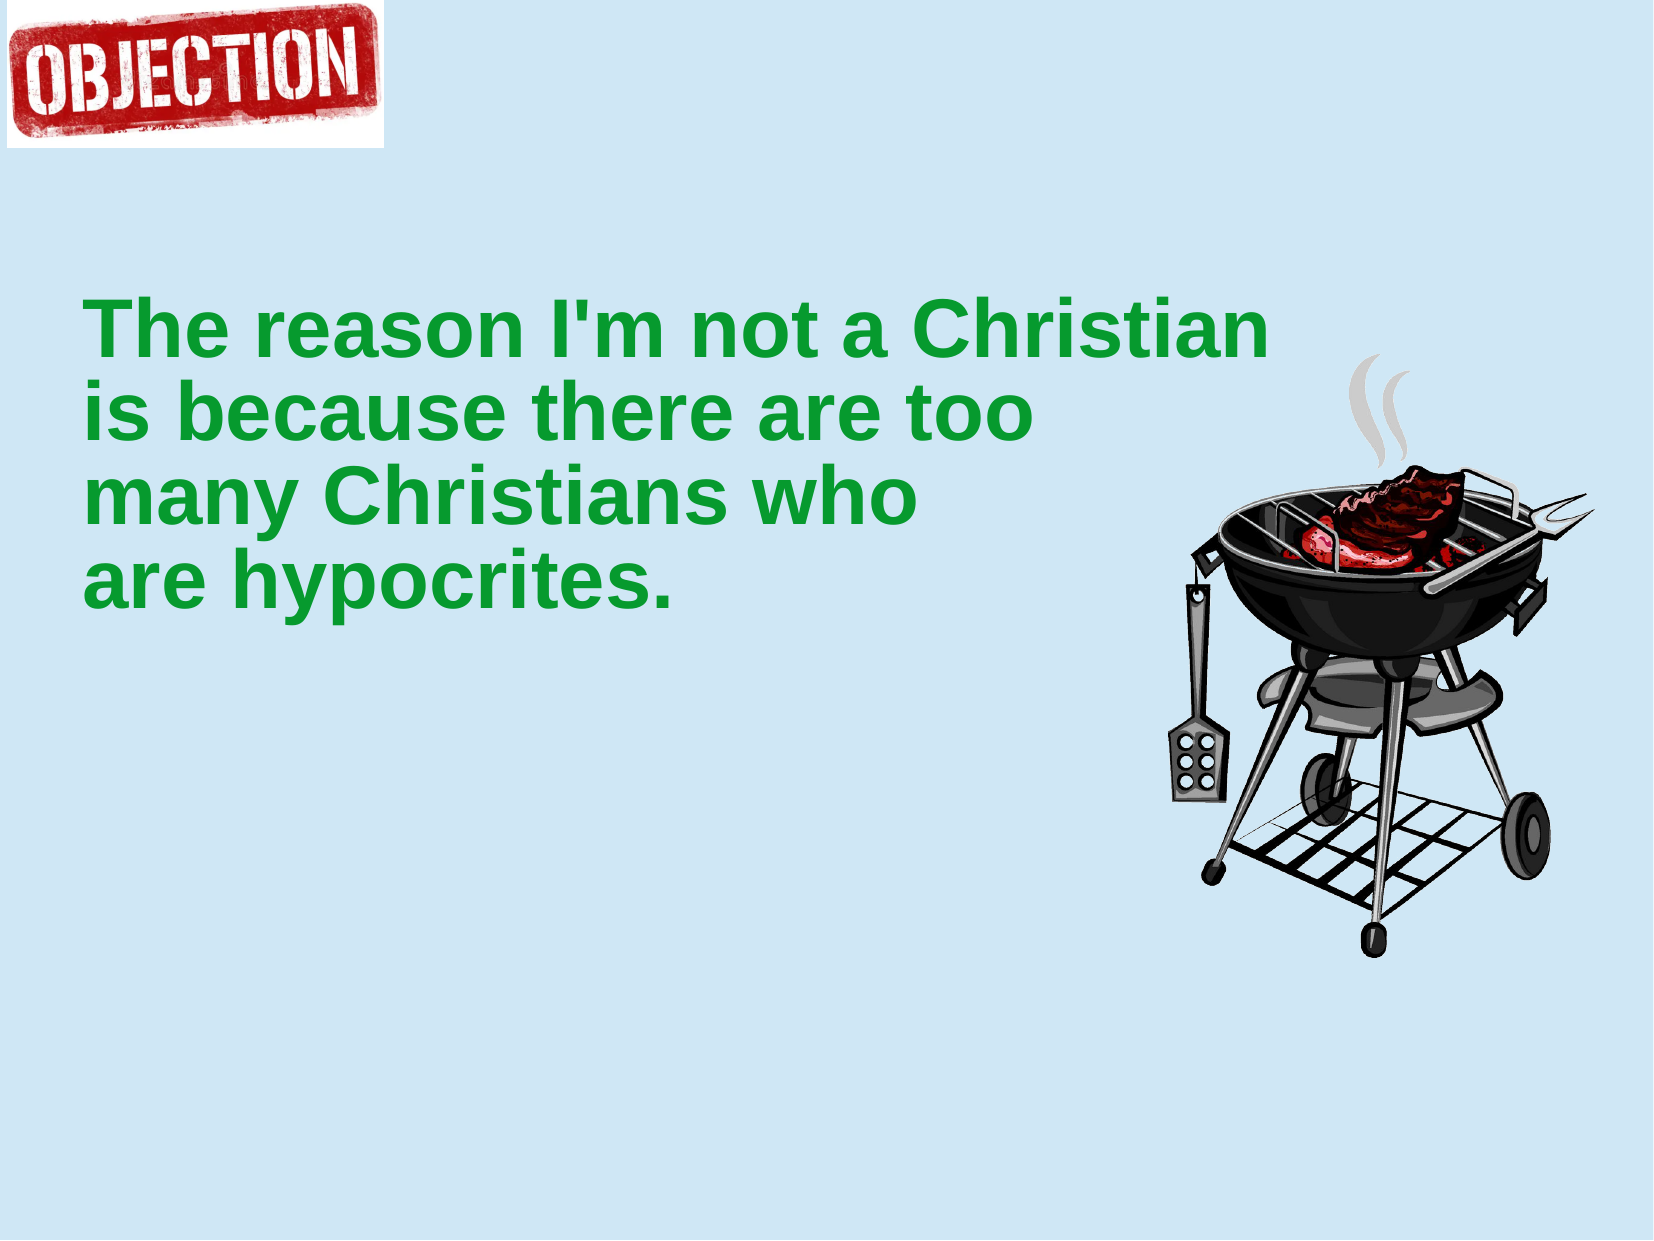

# The reason I'm not a Christian is because there are too many Christians who are hypocrites.